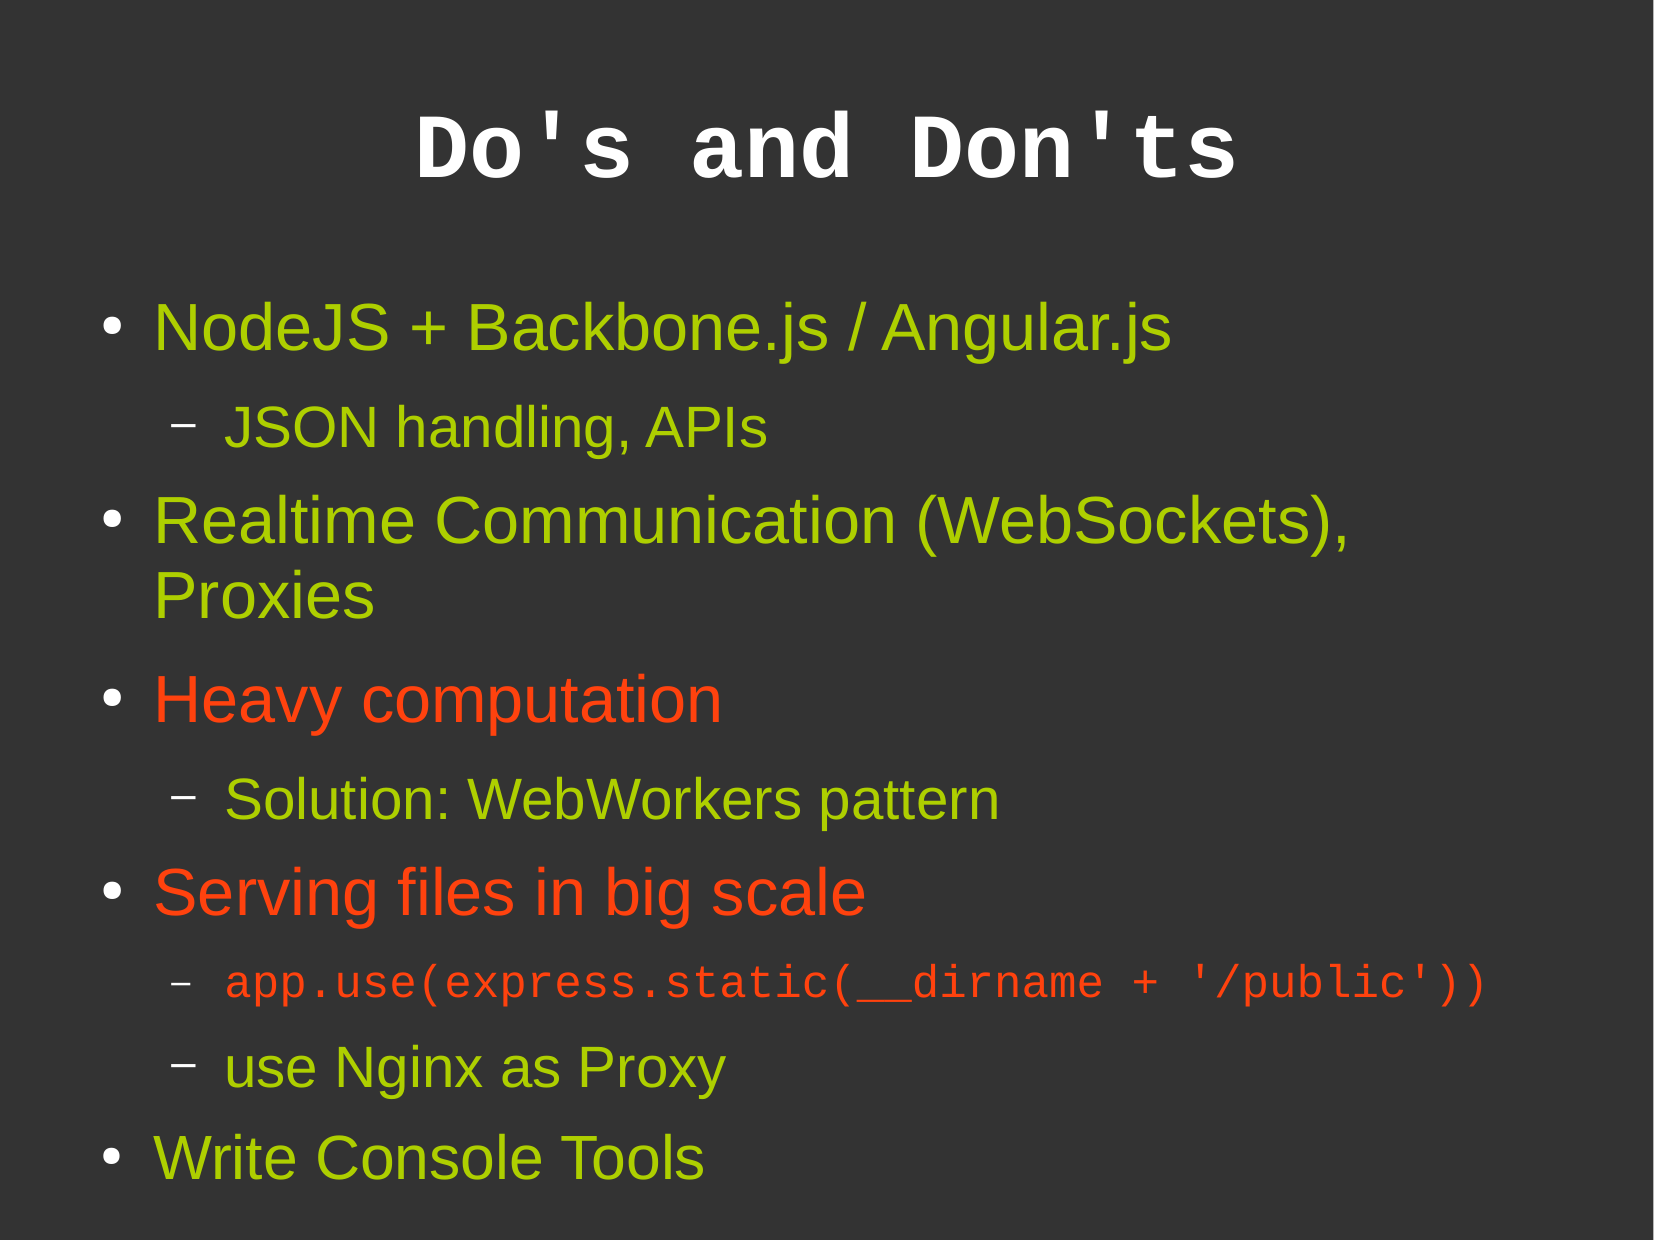

# Do's and Don'ts
NodeJS + Backbone.js / Angular.js
JSON handling, APIs
Realtime Communication (WebSockets),
Proxies
Heavy computation
Solution: WebWorkers pattern
Serving files in big scale
app.use(express.static(__dirname + '/public'))
use Nginx as Proxy
Write Console Tools